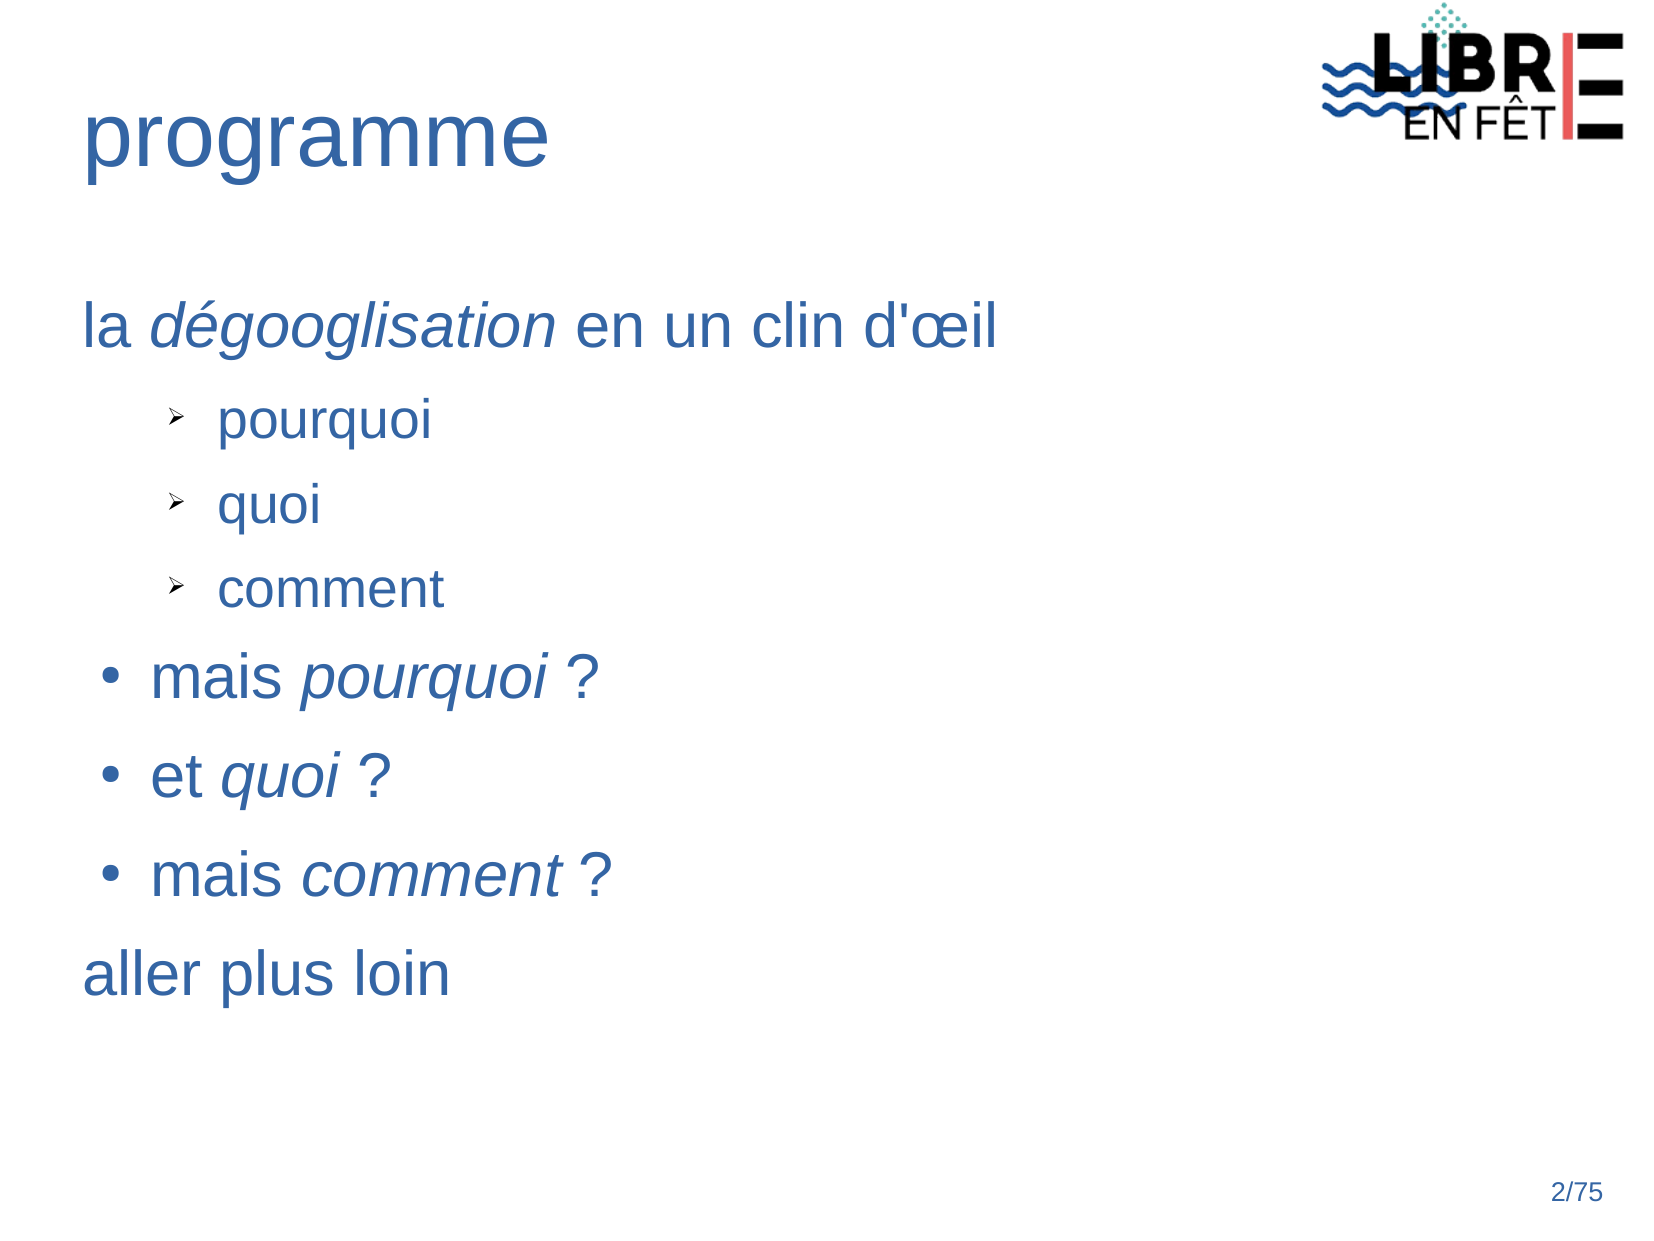

# programme
la dégooglisation en un clin d'œil
pourquoi
quoi
comment
mais pourquoi ?
et quoi ?
mais comment ?
aller plus loin